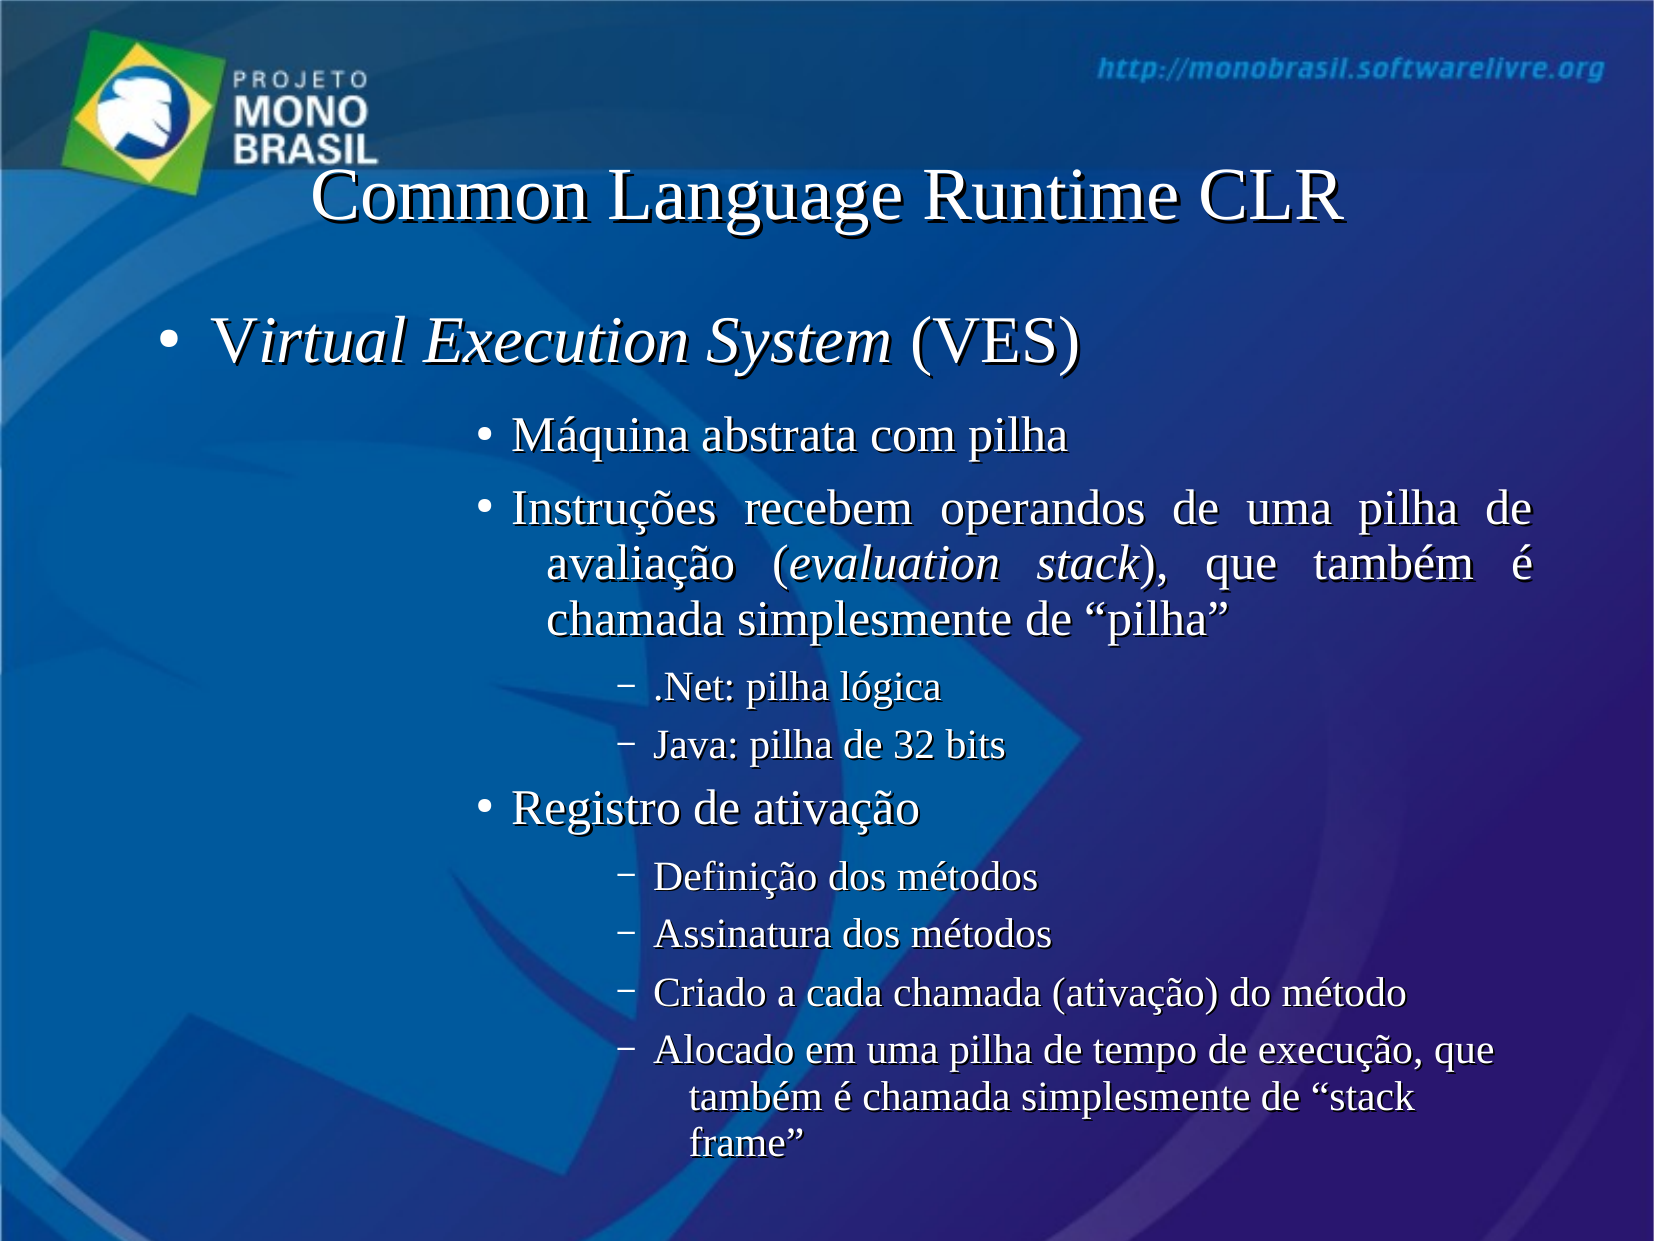

# Common Language Runtime CLR
Virtual Execution System (VES)
Máquina abstrata com pilha
Instruções recebem operandos de uma pilha de avaliação (evaluation stack), que também é chamada simplesmente de “pilha”
.Net: pilha lógica
Java: pilha de 32 bits
Registro de ativação
Definição dos métodos
Assinatura dos métodos
Criado a cada chamada (ativação) do método
Alocado em uma pilha de tempo de execução, que também é chamada simplesmente de “stack frame”